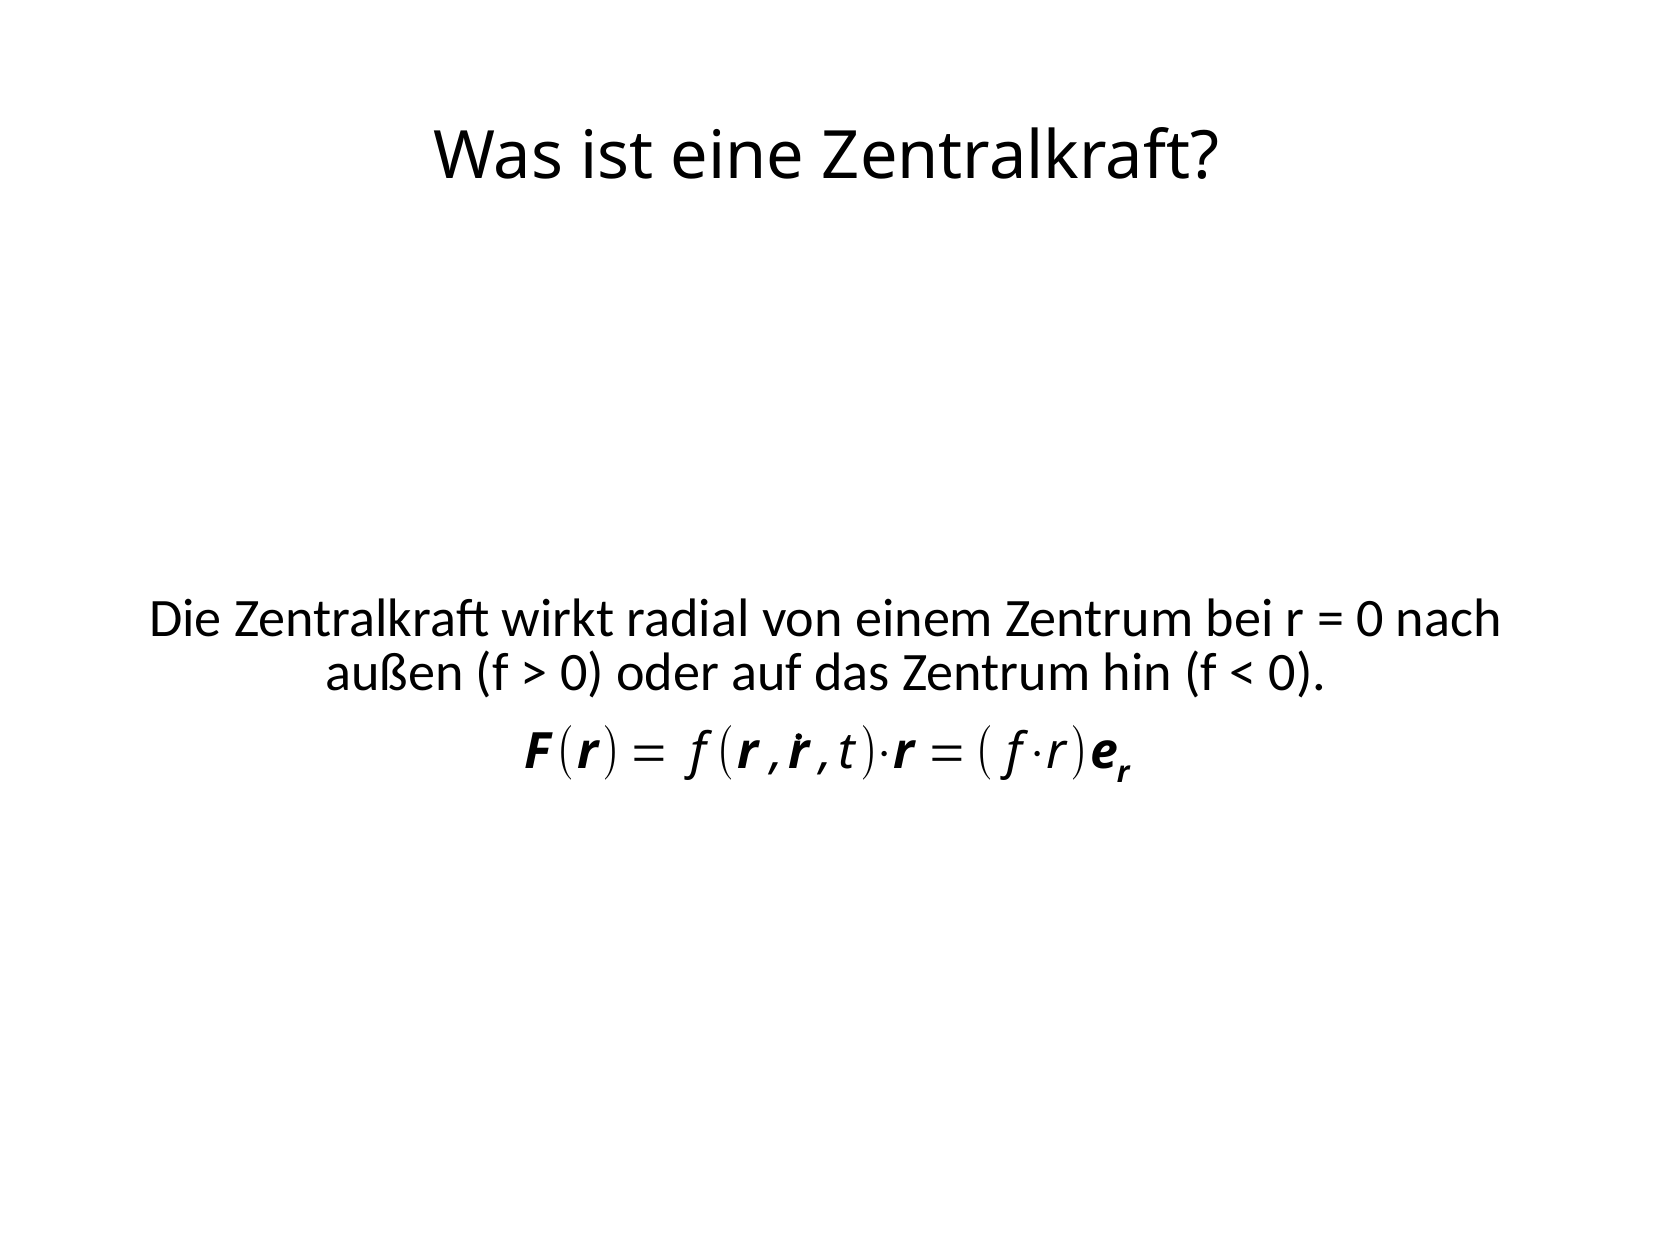

# Was ist eine Zentralkraft?
Die Zentralkraft wirkt radial von einem Zentrum bei r = 0 nach außen (f > 0) oder auf das Zentrum hin (f < 0).